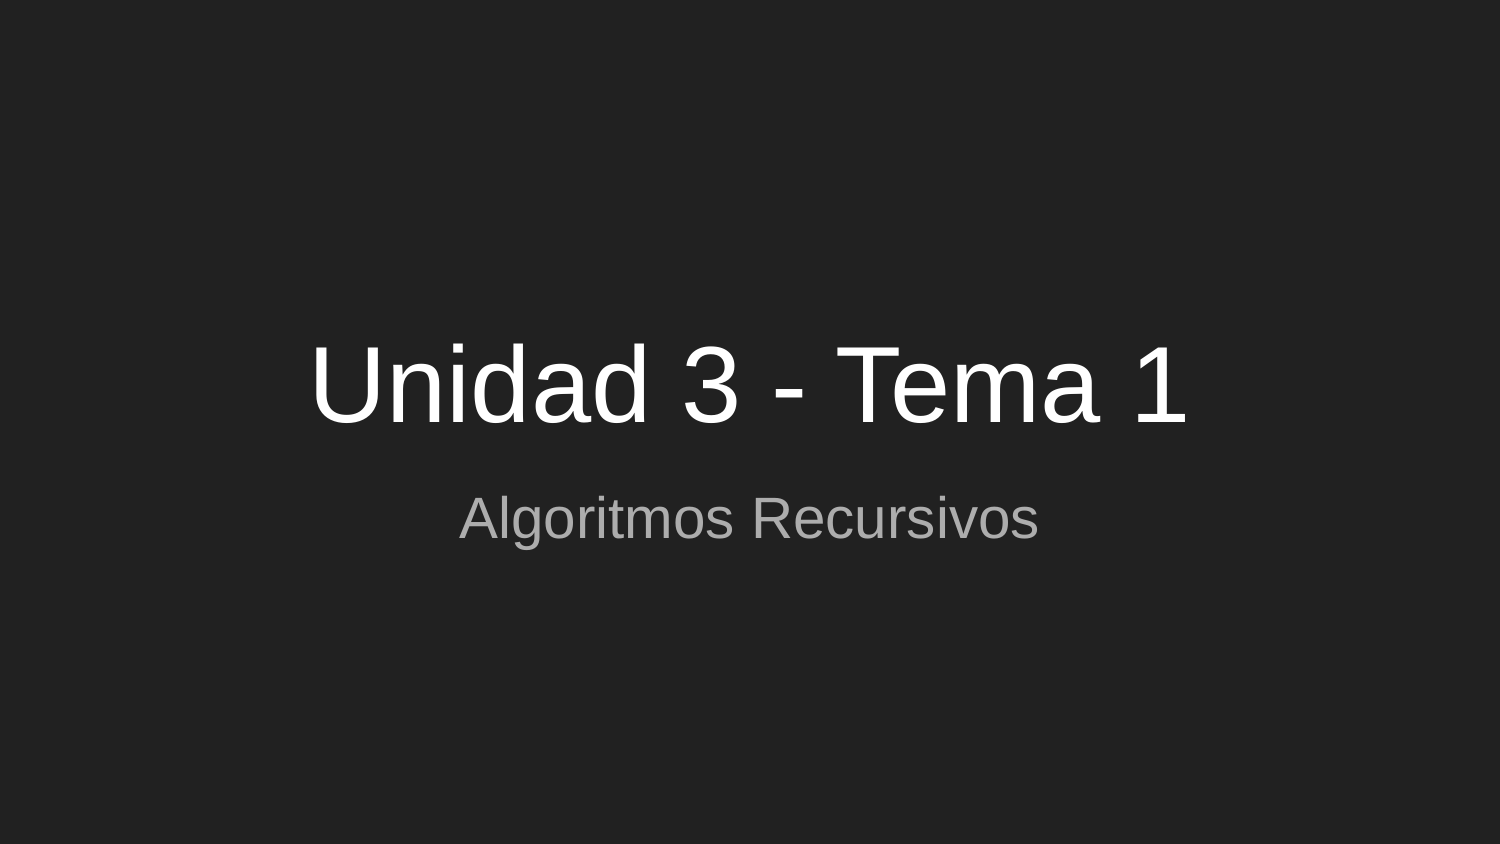

# Unidad 3 - Tema 1
Algoritmos Recursivos